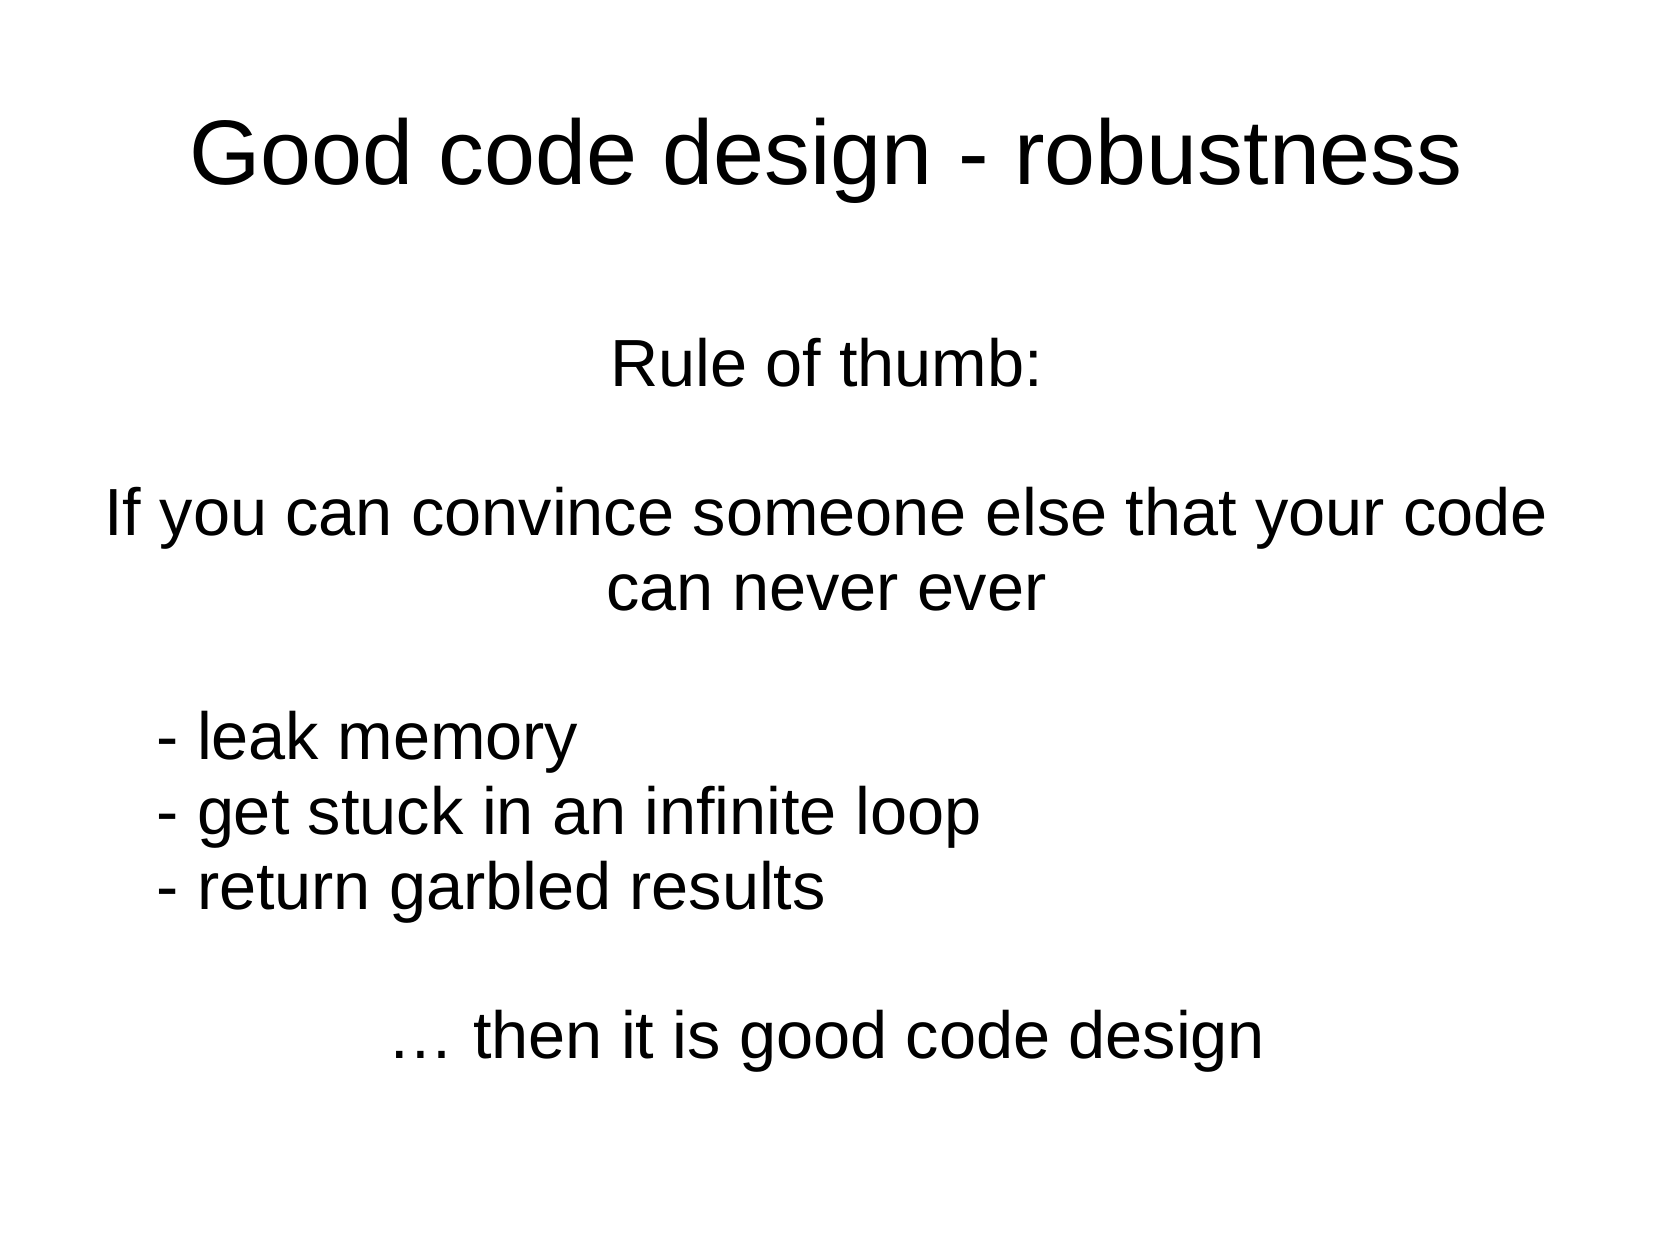

# Good code design - robustness
Rule of thumb:
If you can convince someone else that your code can never ever
	- leak memory
	- get stuck in an infinite loop
	- return garbled results
… then it is good code design